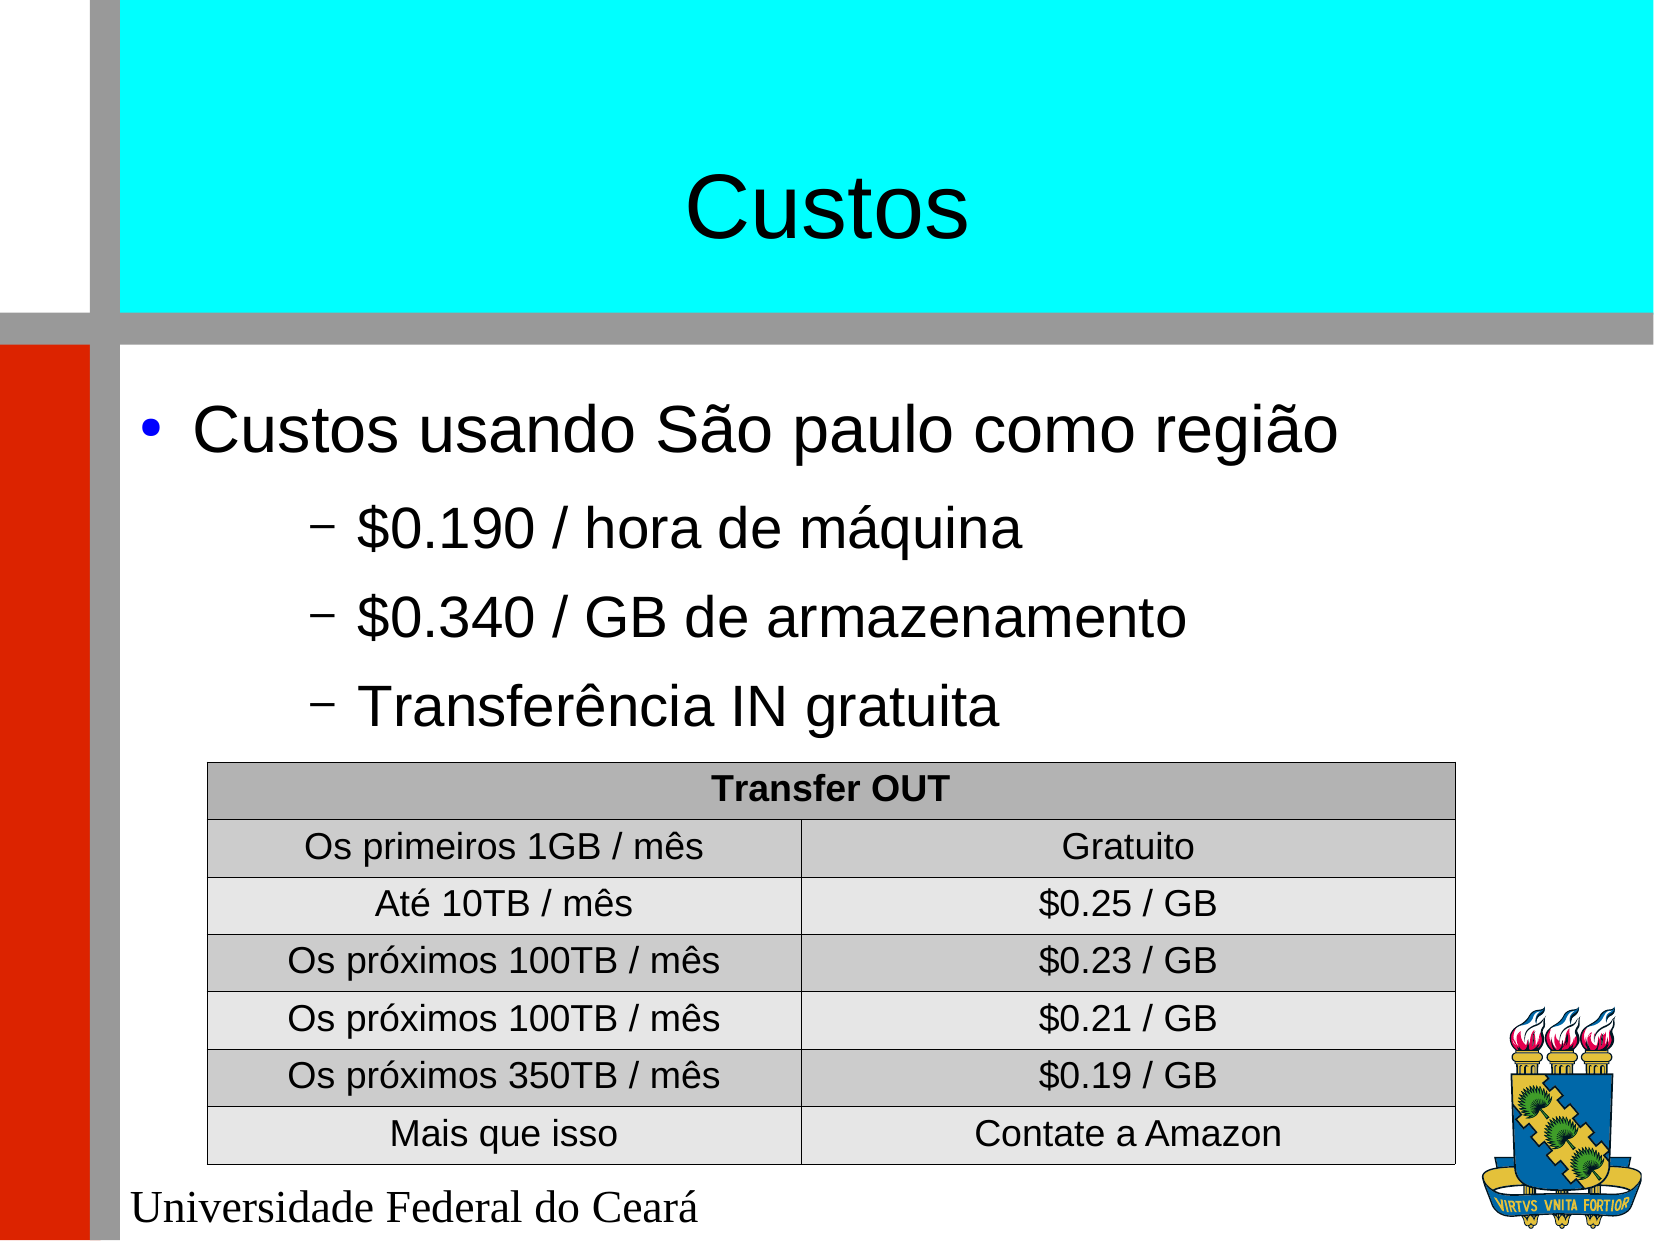

# Custos
Custos usando São paulo como região
$0.190 / hora de máquina
$0.340 / GB de armazenamento
Transferência IN gratuita
| Transfer OUT | |
| --- | --- |
| Os primeiros 1GB / mês | Gratuito |
| Até 10TB / mês | $0.25 / GB |
| Os próximos 100TB / mês | $0.23 / GB |
| Os próximos 100TB / mês | $0.21 / GB |
| Os próximos 350TB / mês | $0.19 / GB |
| Mais que isso | Contate a Amazon |